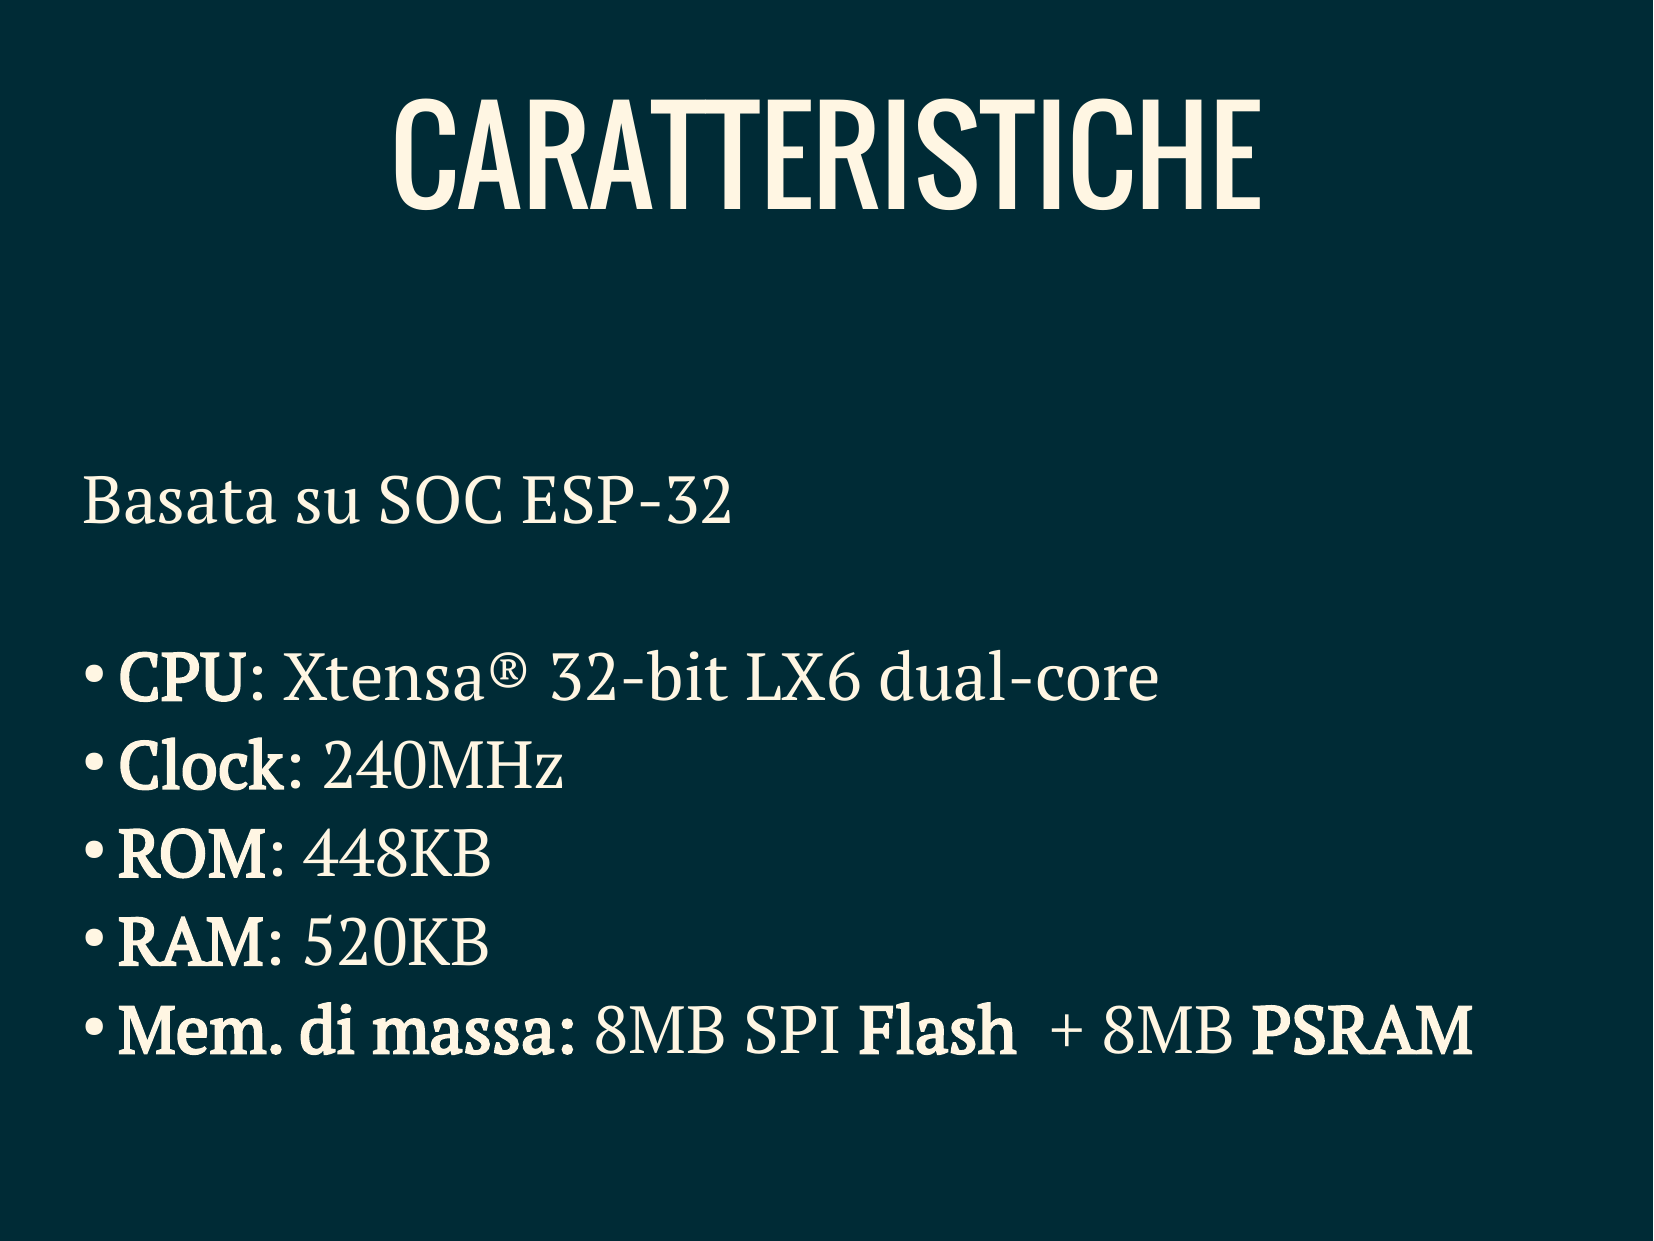

# caratteristiche
Basata su SOC ESP-32
CPU: Xtensa® 32-bit LX6 dual-core
Clock: 240MHz
ROM: 448KB
RAM: 520KB
Mem. di massa: 8MB SPI Flash + 8MB PSRAM